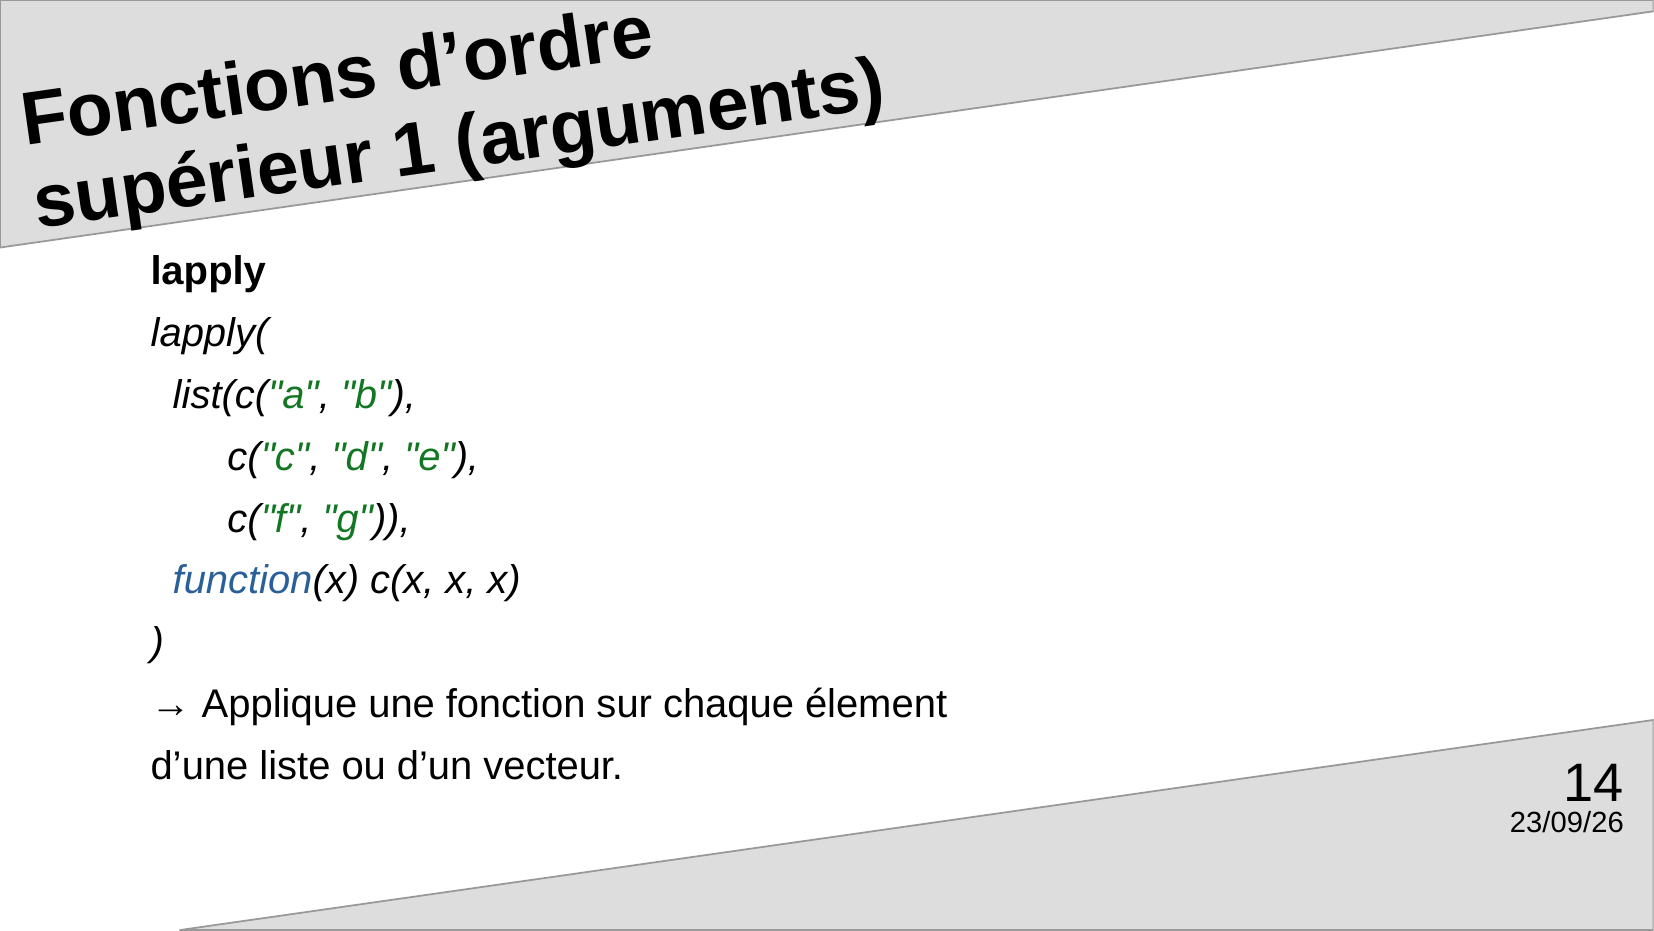

# Fonctions d’ordre supérieur 1 (arguments)
lapply
lapply(
 list(c("a", "b"),
 c("c", "d", "e"),
 c("f", "g")),
 function(x) c(x, x, x)
)
→ Applique une fonction sur chaque élement
d’une liste ou d’un vecteur.
14